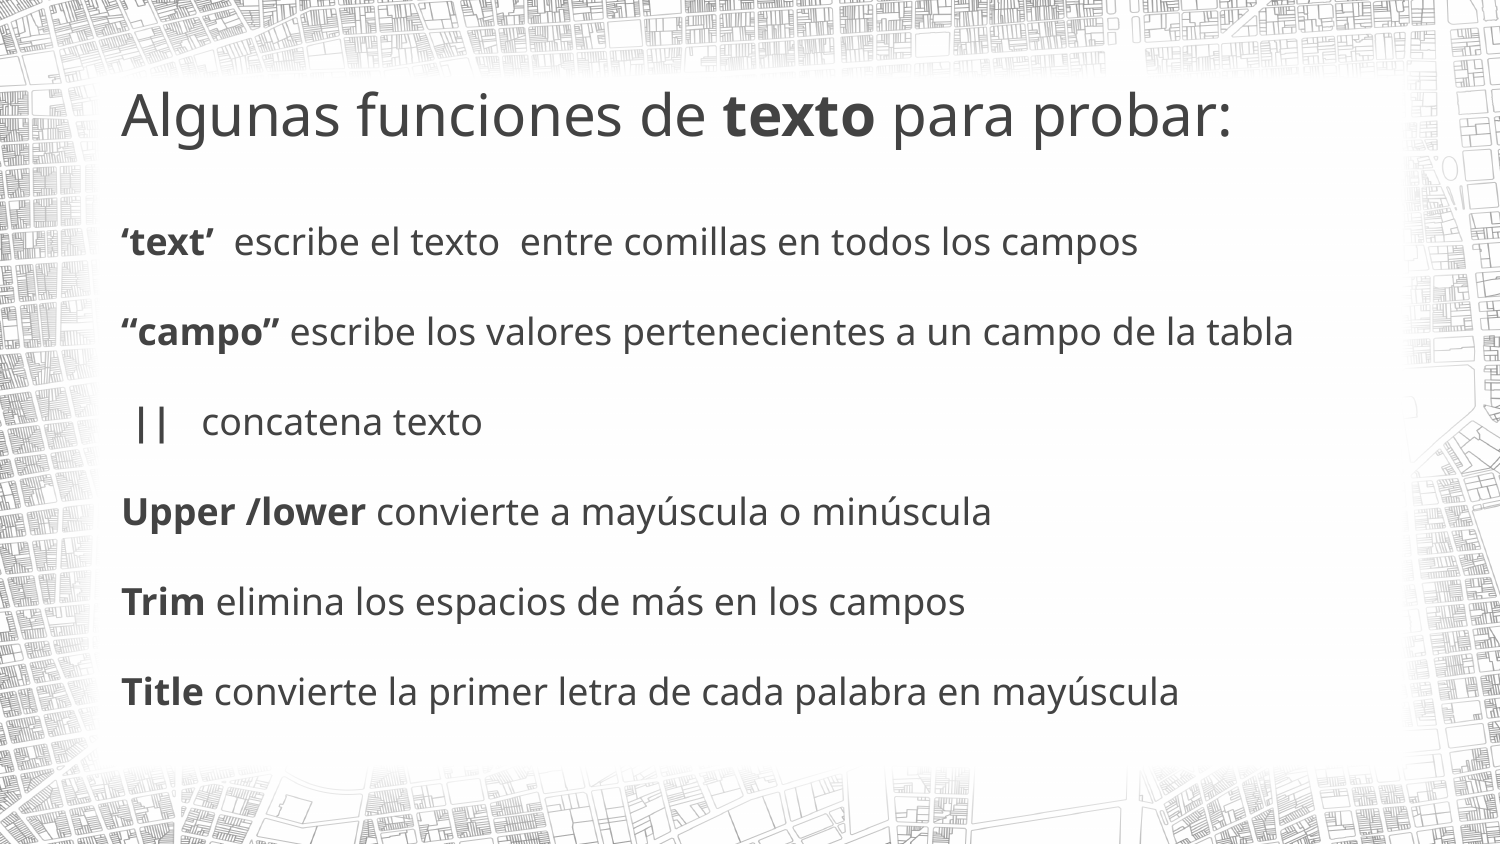

Algunas funciones de texto para probar:
‘text’ escribe el texto entre comillas en todos los campos
“campo” escribe los valores pertenecientes a un campo de la tabla
 || concatena texto
Upper /lower convierte a mayúscula o minúscula
Trim elimina los espacios de más en los campos
Title convierte la primer letra de cada palabra en mayúscula